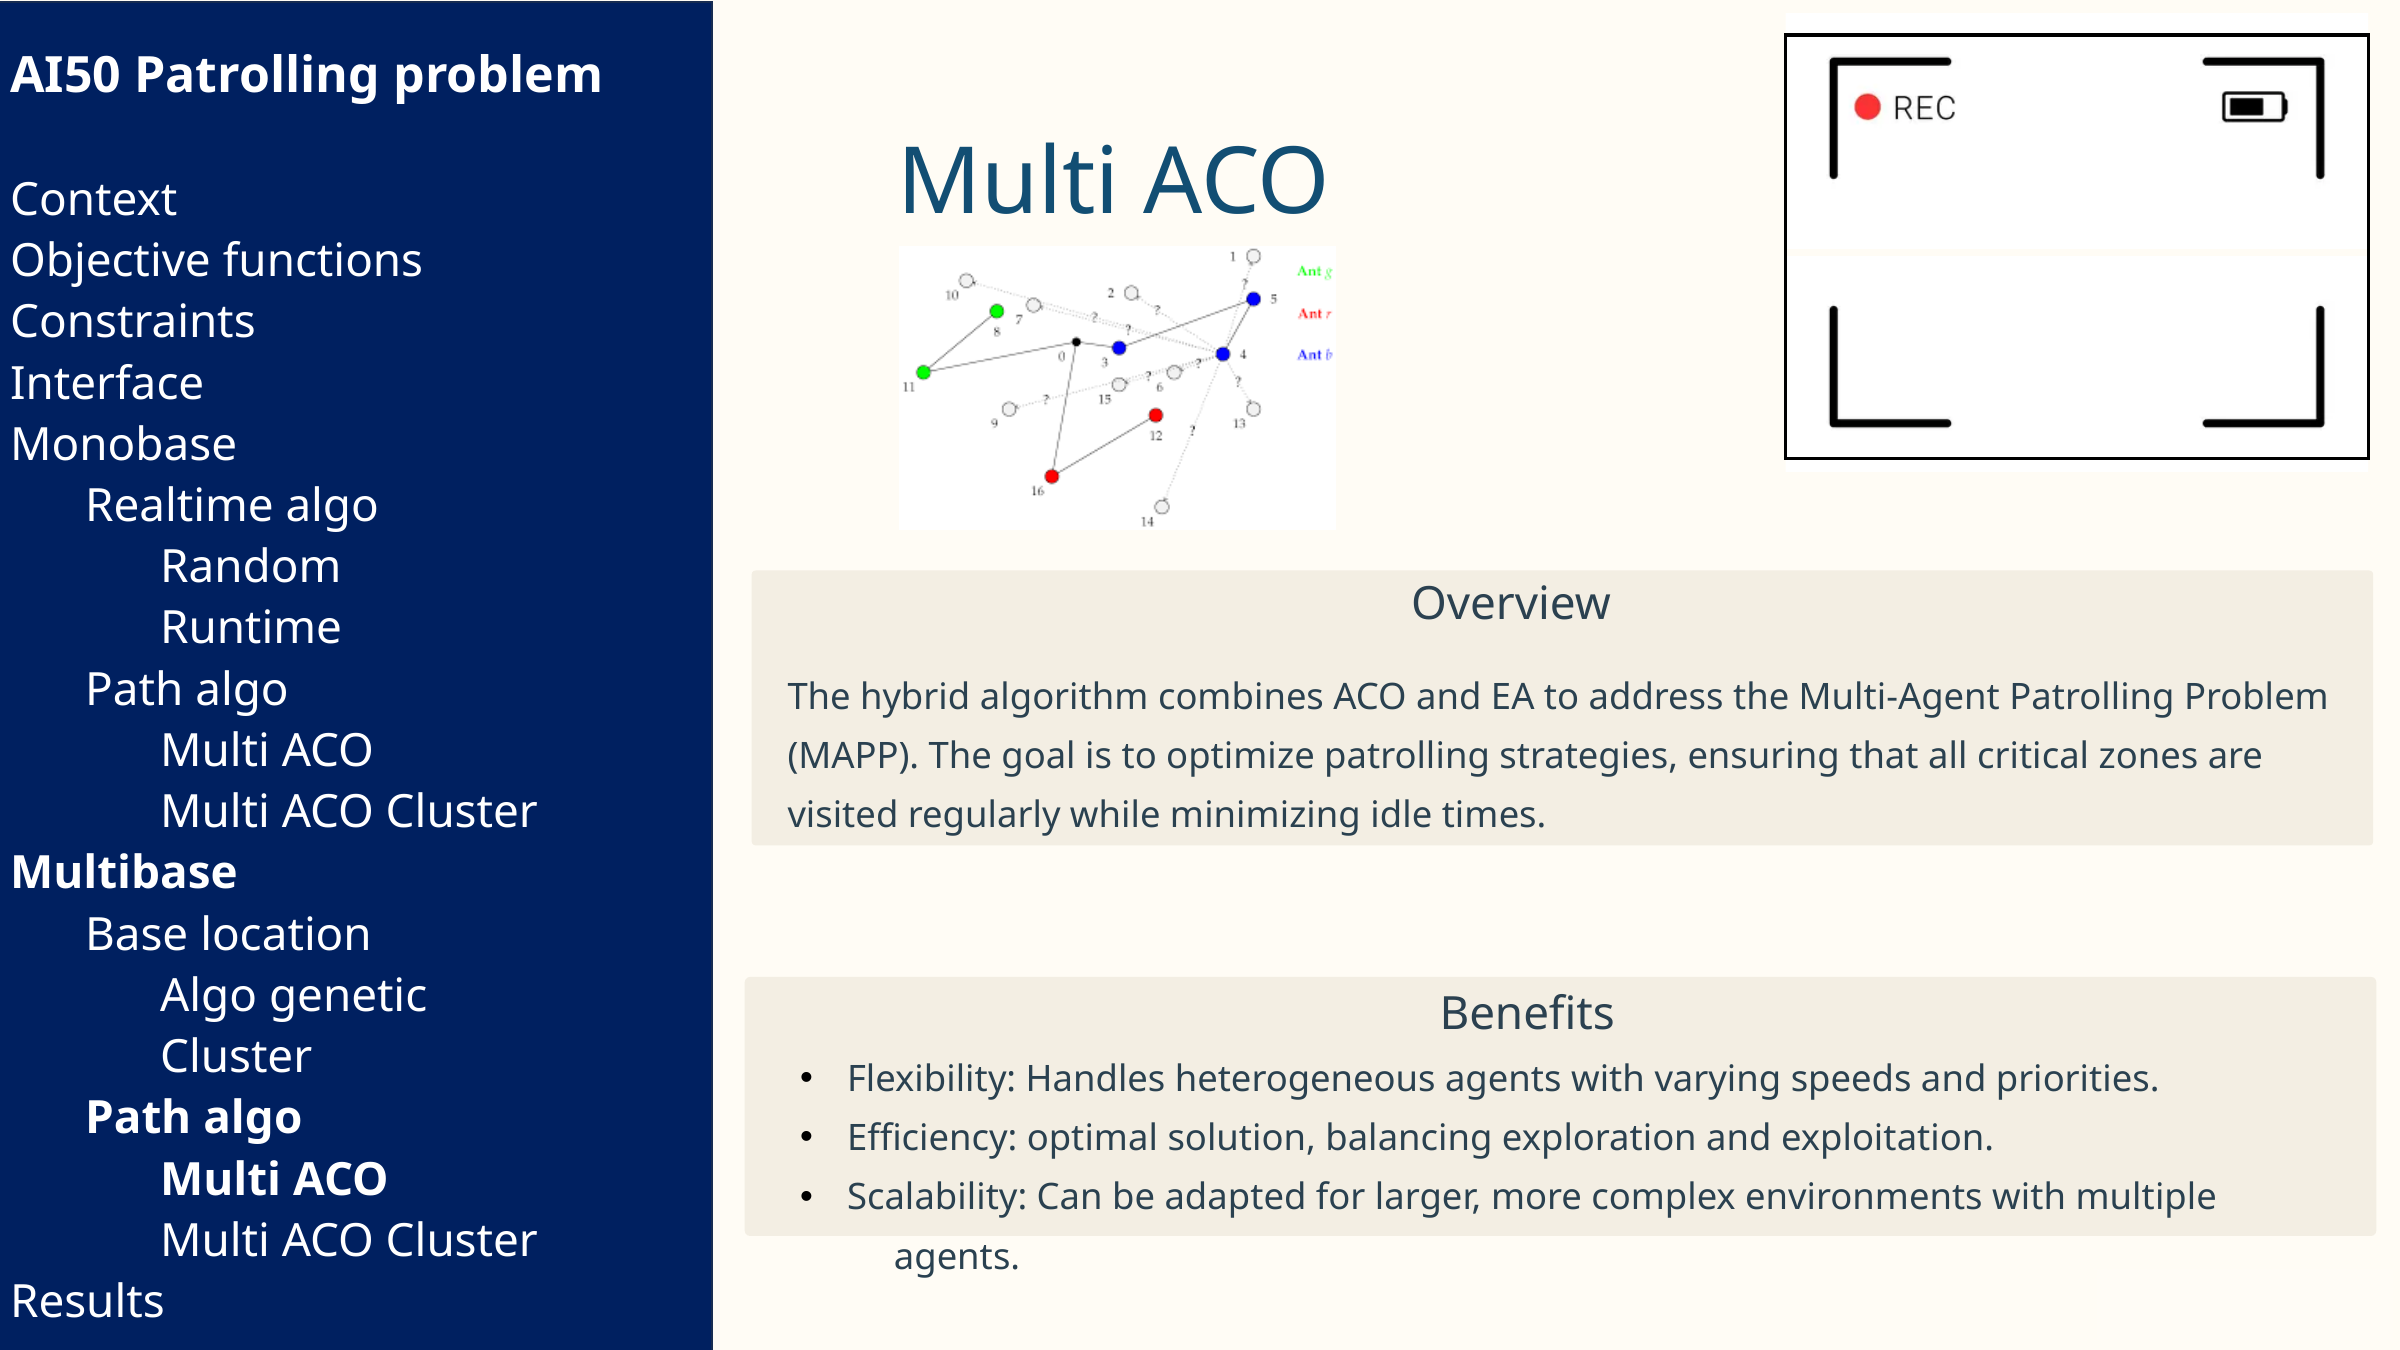

AI50 Patrolling problem
Context
Objective functions
Constraints
Interface
Monobase
	Realtime algo
		Random
		Runtime
	Path algo
		Multi ACO
		Multi ACO Cluster
Multibase
	Base location
		Algo genetic
		Cluster
	Path algo
		Multi ACO
		Multi ACO Cluster
Results
Multi ACO
   Overview
The hybrid algorithm combines ACO and EA to address the Multi-Agent Patrolling Problem (MAPP). The goal is to optimize patrolling strategies, ensuring that all critical zones are visited regularly while minimizing idle times.
Benefits
Flexibility: Handles heterogeneous agents with varying speeds and priorities.
Efficiency: optimal solution, balancing exploration and exploitation.
Scalability: Can be adapted for larger, more complex environments with multiple agents.